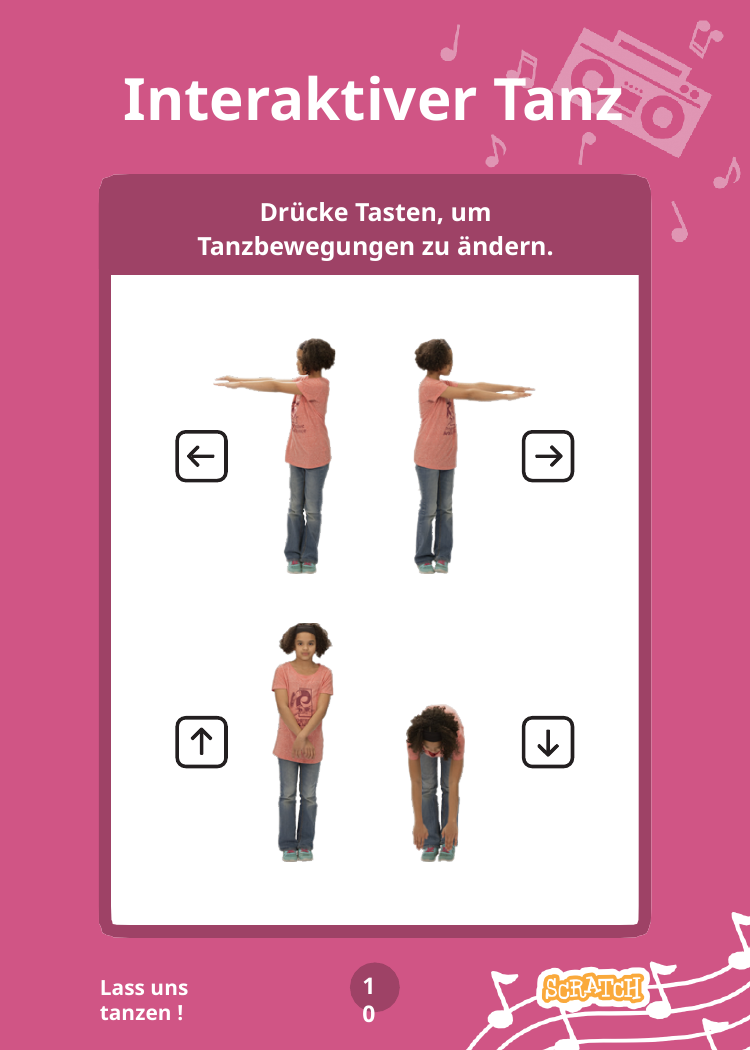

Dance Party!
Interaktiver Tanz
Drücke Tasten, um Tanzbewegungen zu ändern.
10
Lass uns tanzen !